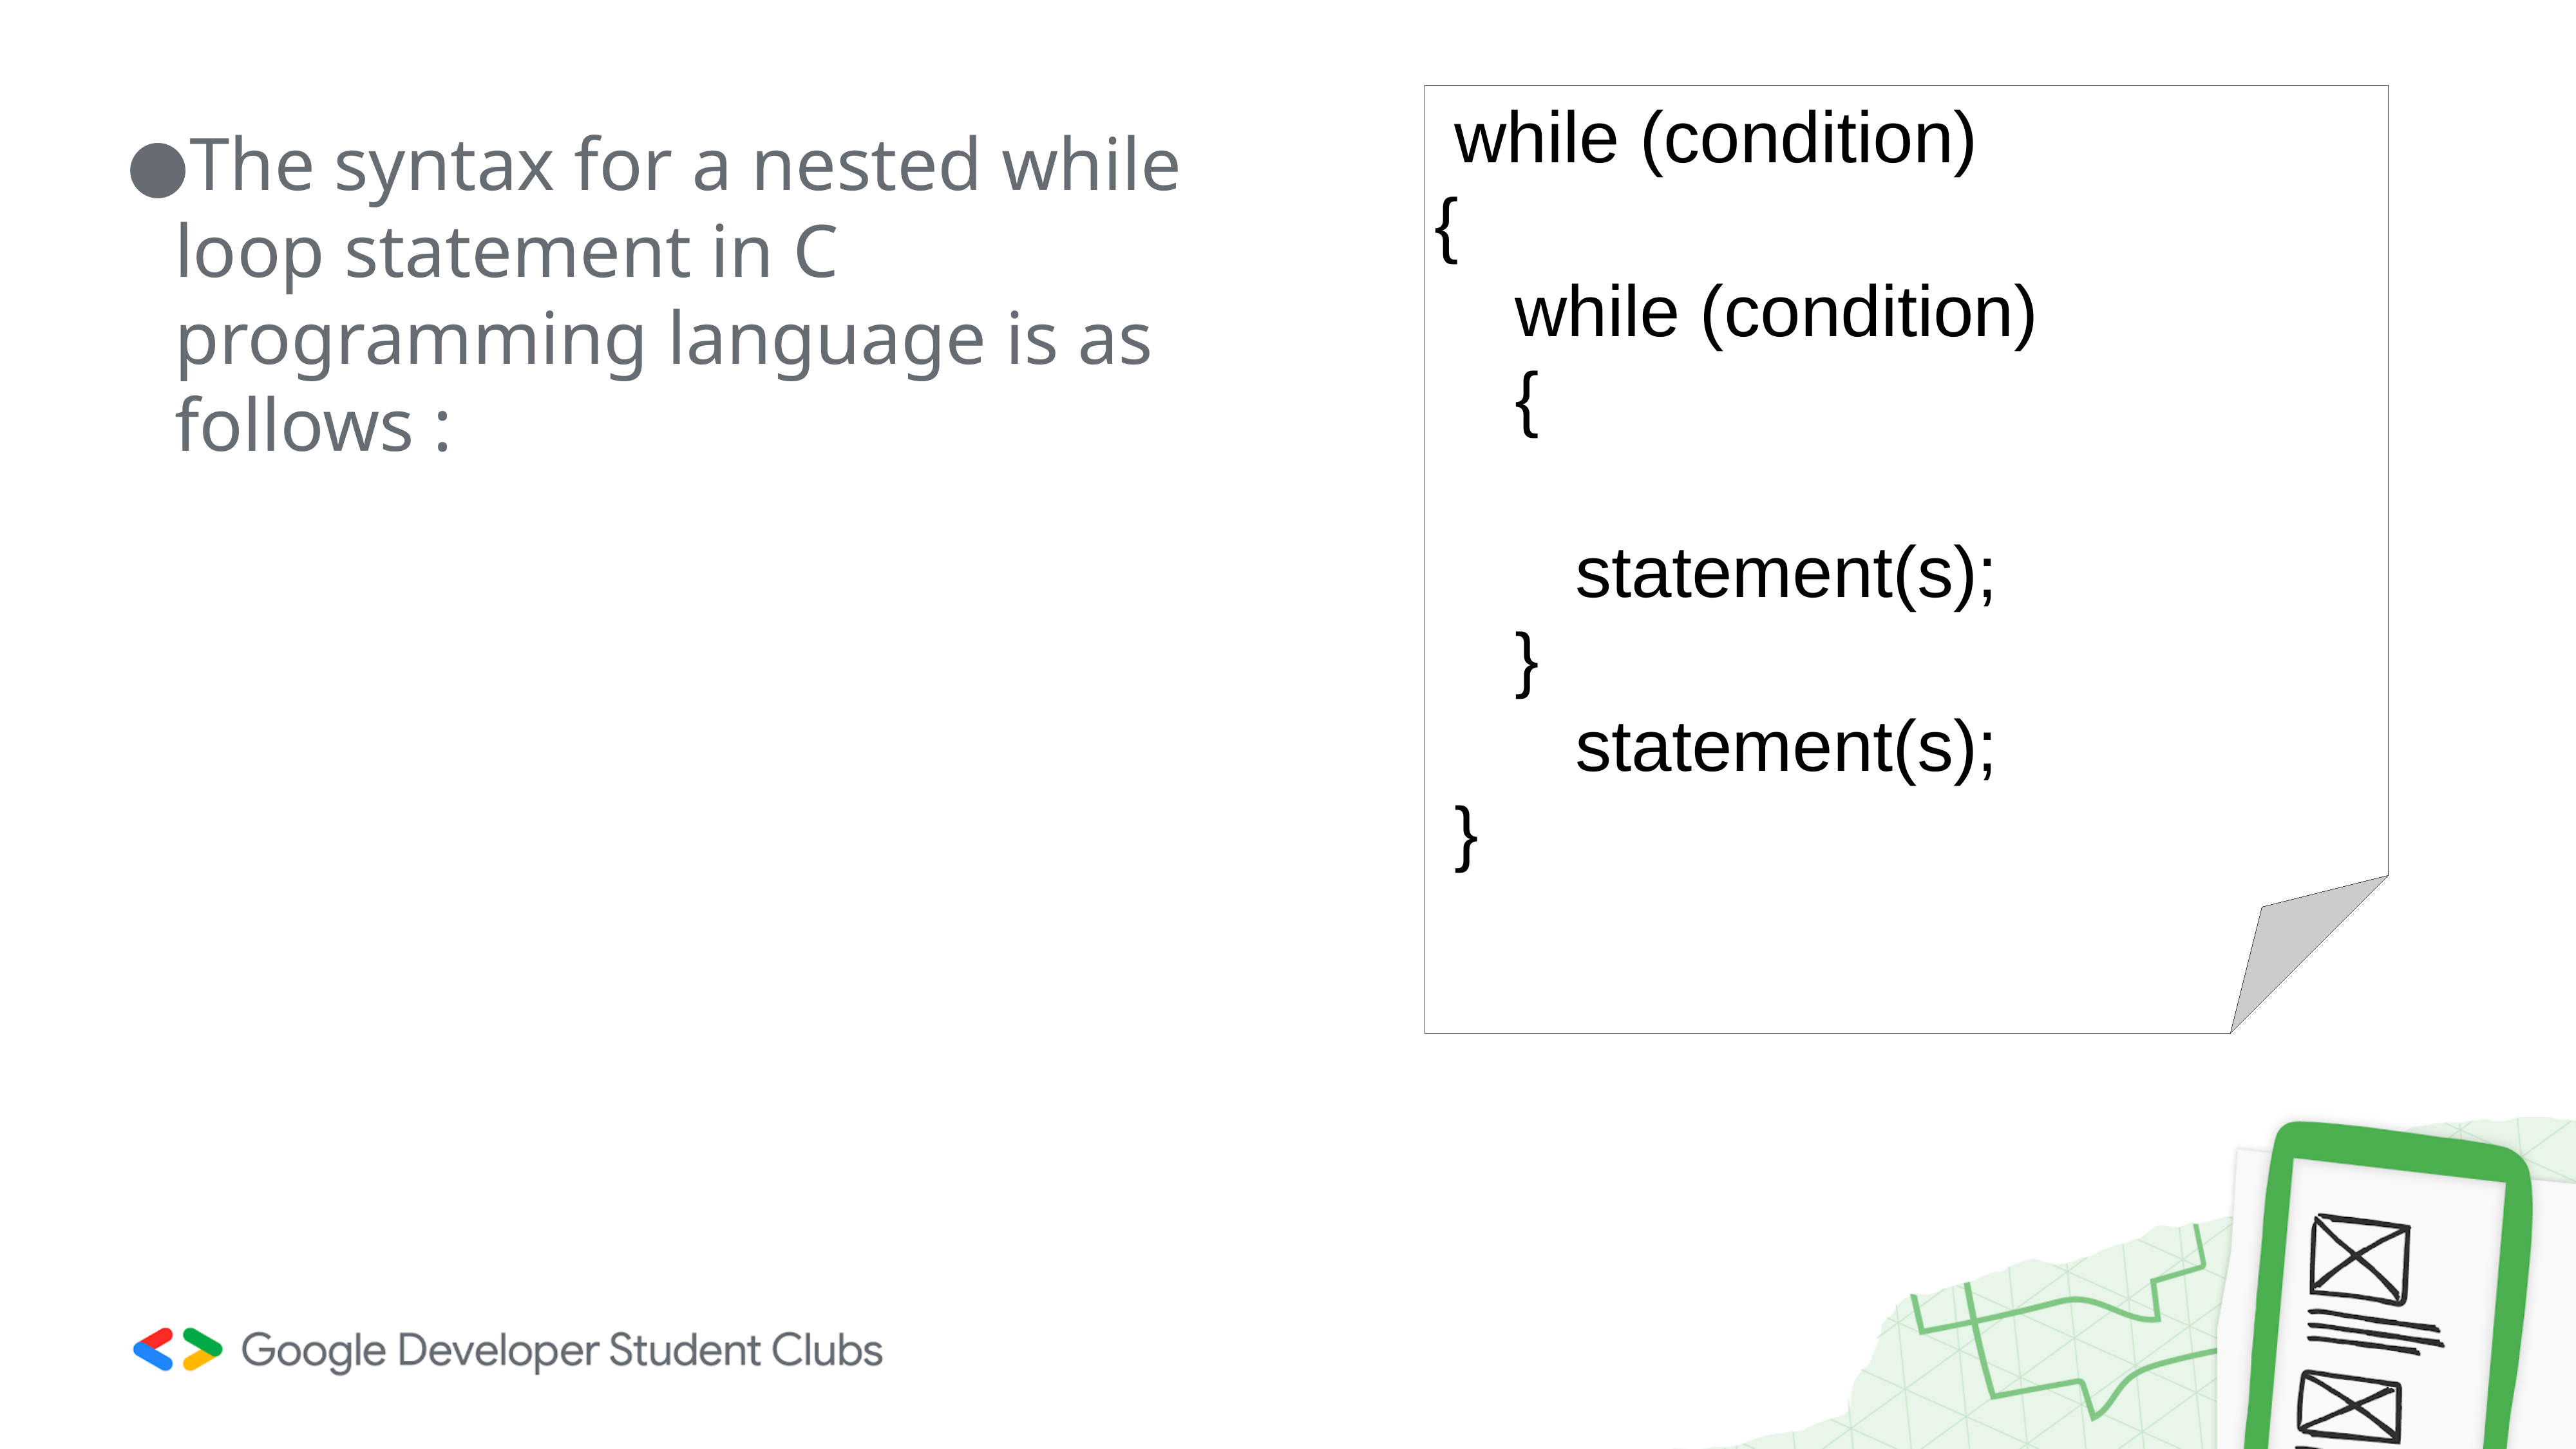

while (condition)
{
 while (condition)
 {
 statement(s);
 }
 statement(s);
 }
# The syntax for a nested while loop statement in C programming language is as follows :